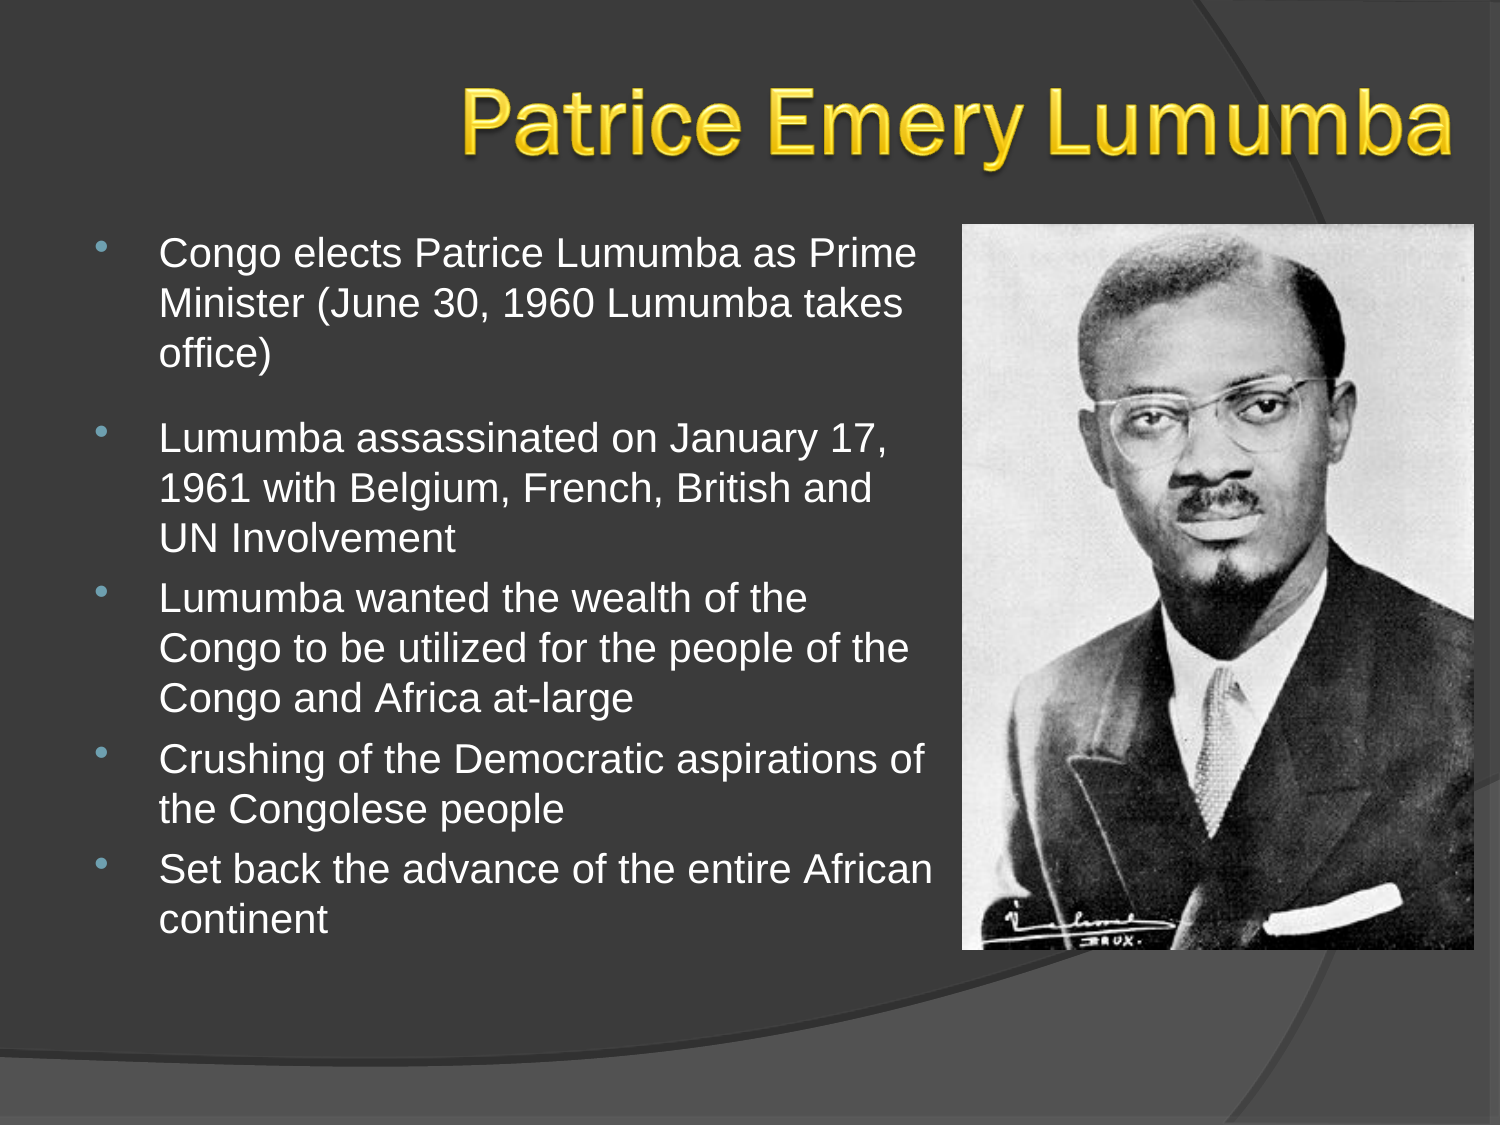

# Congo elects Patrice Lumumba as Prime Minister (June 30, 1960 Lumumba takes office)
Lumumba assassinated on January 17, 1961 with Belgium, French, British and UN Involvement
Lumumba wanted the wealth of the Congo to be utilized for the people of the Congo and Africa at-large
Crushing of the Democratic aspirations of the Congolese people
Set back the advance of the entire African continent